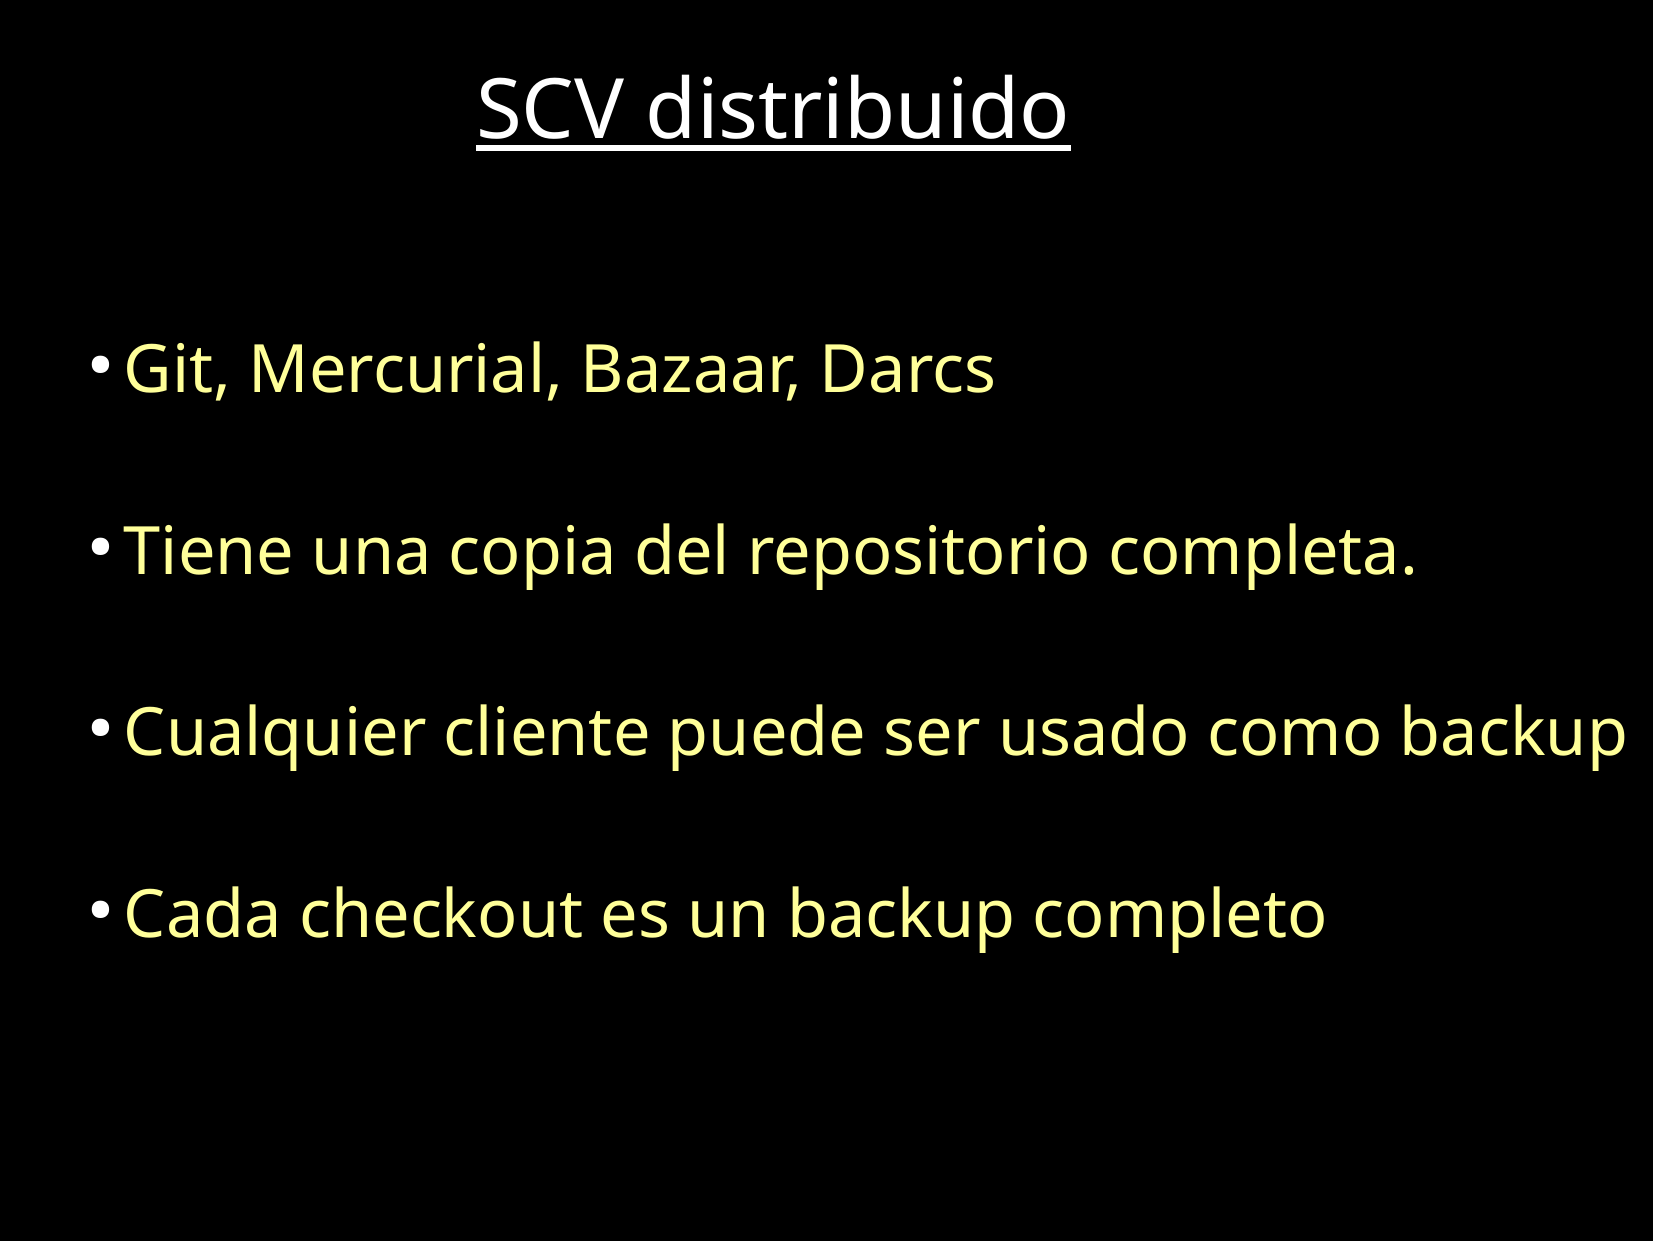

SCV distribuido
Git, Mercurial, Bazaar, Darcs
Tiene una copia del repositorio completa.
Cualquier cliente puede ser usado como backup
Cada checkout es un backup completo